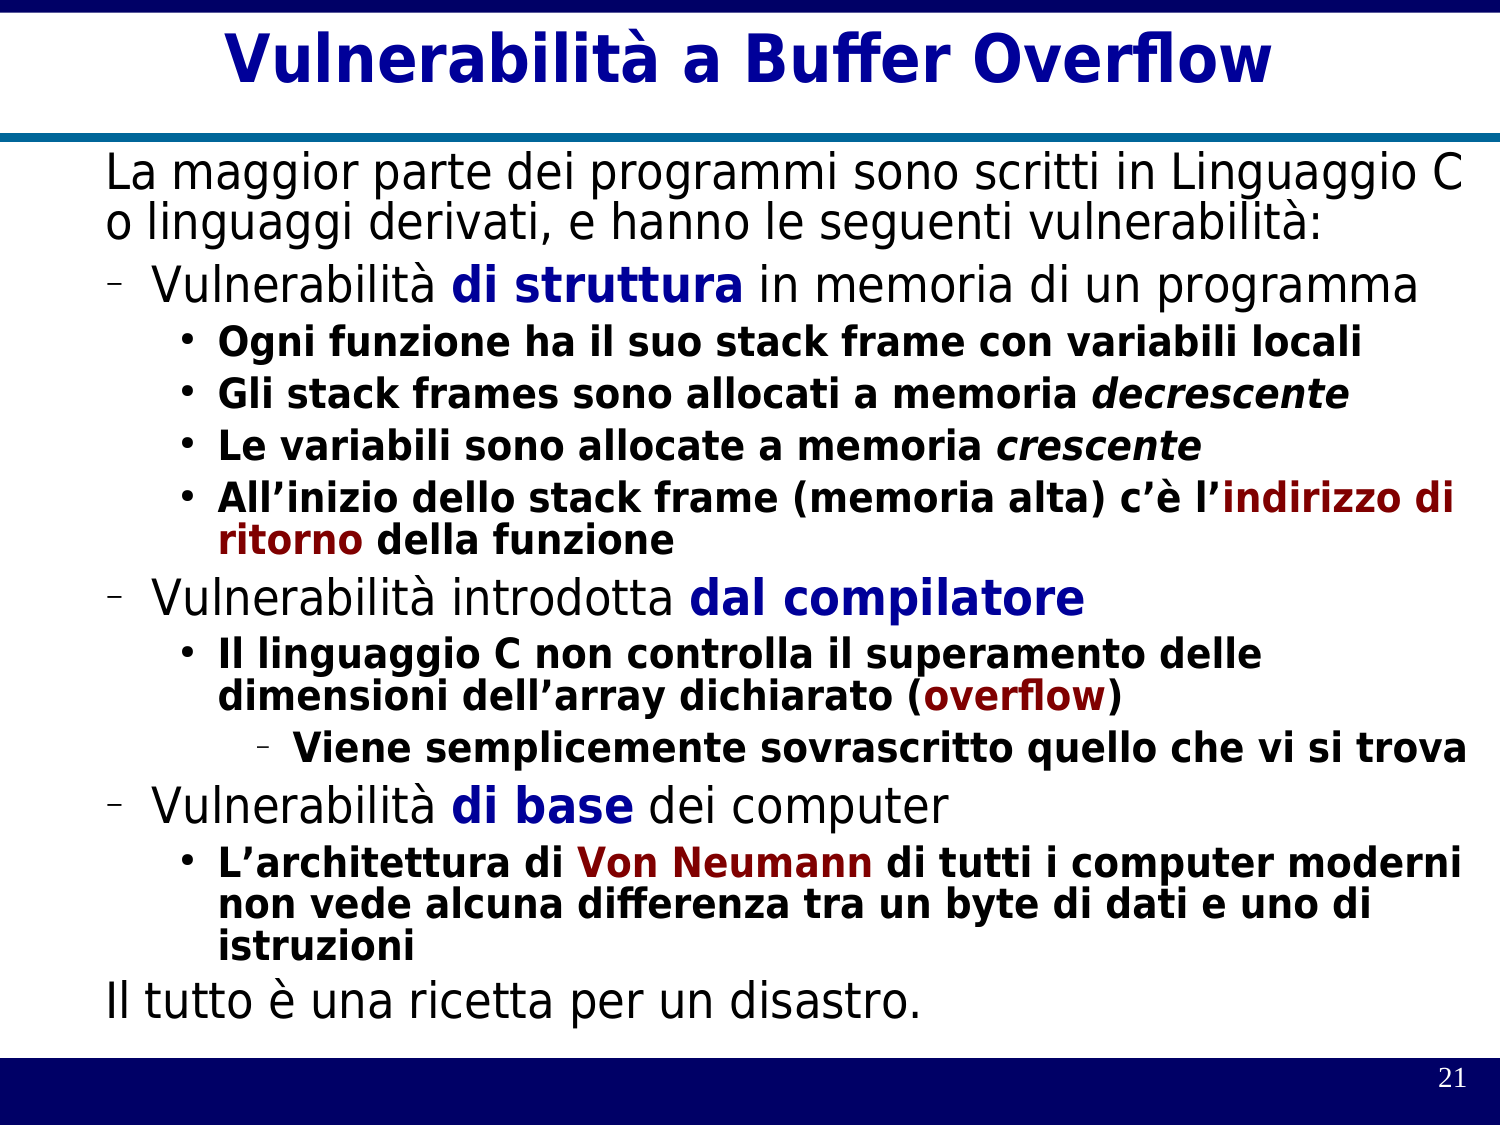

# Vulnerabilità a Buffer Overflow
La maggior parte dei programmi sono scritti in Linguaggio C o linguaggi derivati, e hanno le seguenti vulnerabilità:
Vulnerabilità di struttura in memoria di un programma
Ogni funzione ha il suo stack frame con variabili locali
Gli stack frames sono allocati a memoria decrescente
Le variabili sono allocate a memoria crescente
All’inizio dello stack frame (memoria alta) c’è l’indirizzo di ritorno della funzione
Vulnerabilità introdotta dal compilatore
Il linguaggio C non controlla il superamento delle dimensioni dell’array dichiarato (overflow)
Viene semplicemente sovrascritto quello che vi si trova
Vulnerabilità di base dei computer
L’architettura di Von Neumann di tutti i computer moderni non vede alcuna differenza tra un byte di dati e uno di istruzioni
Il tutto è una ricetta per un disastro.